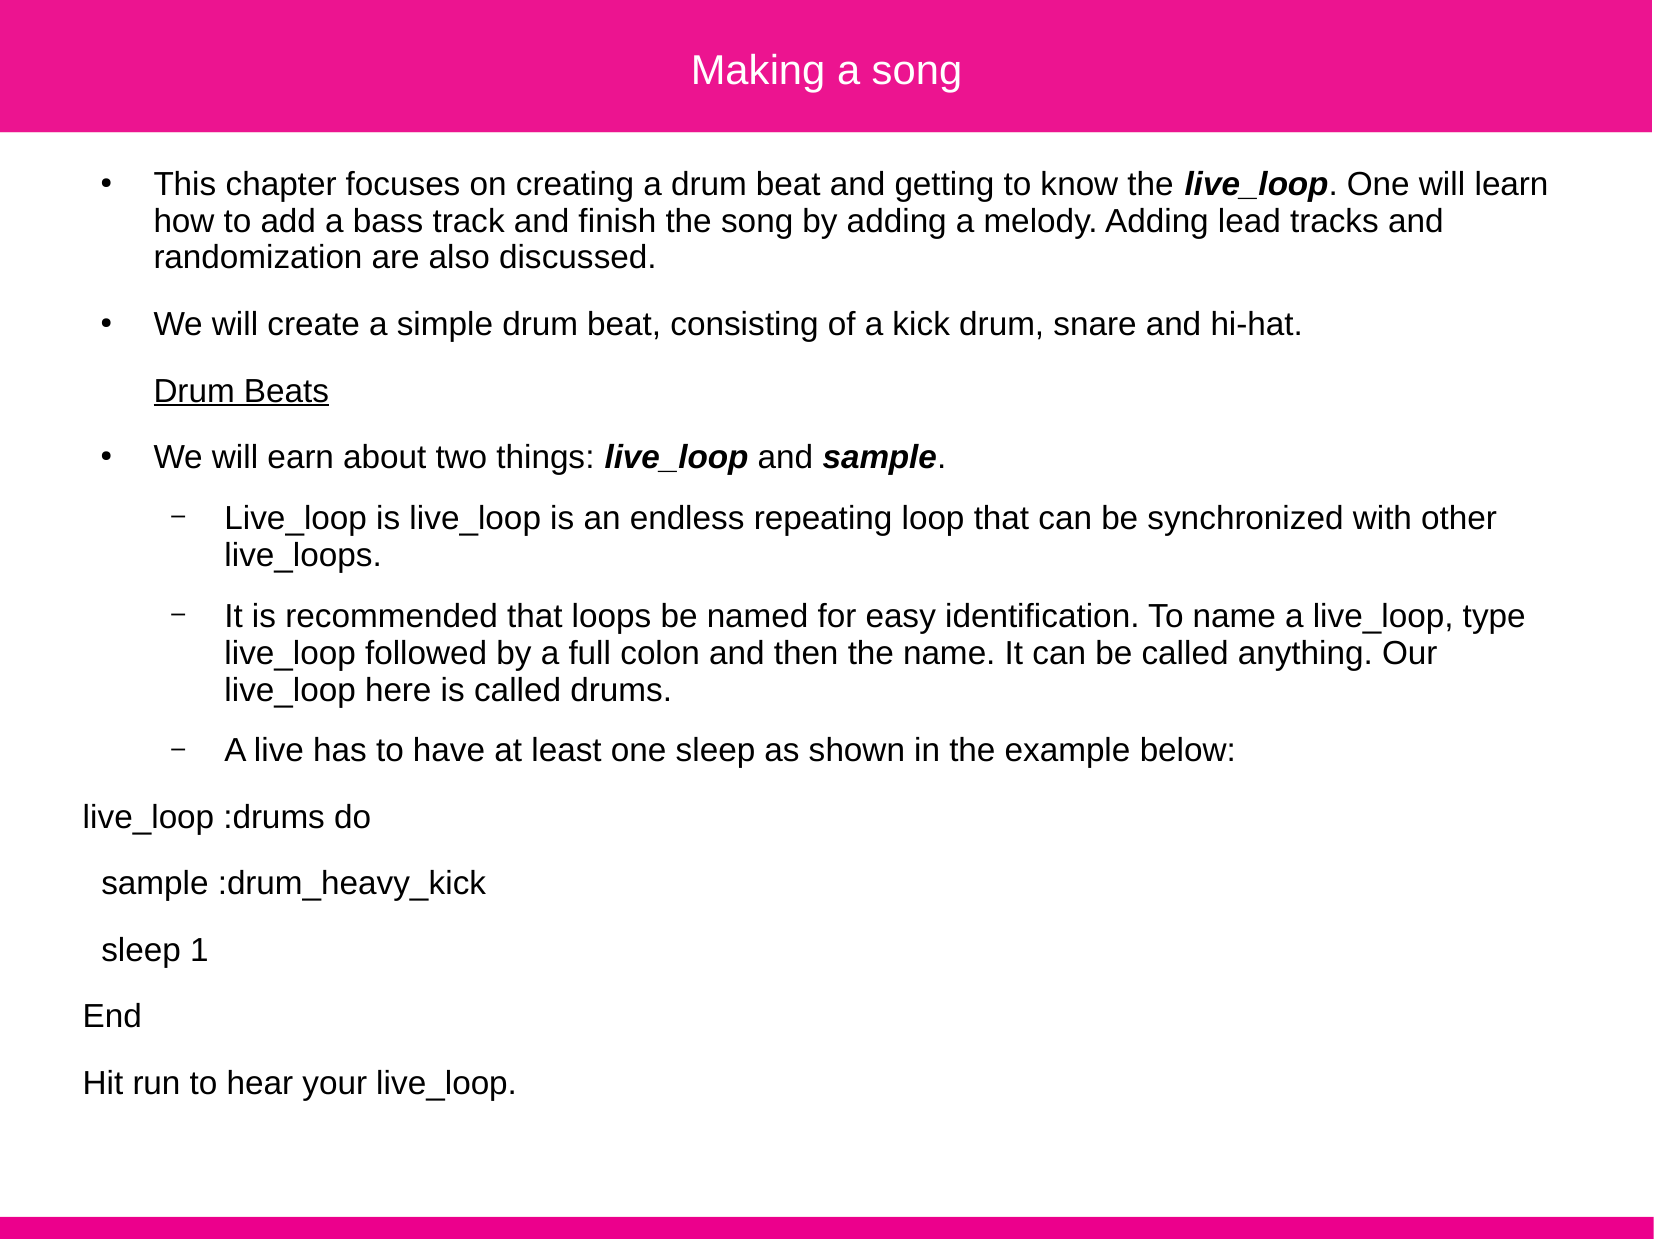

# Making a song
This chapter focuses on creating a drum beat and getting to know the live_loop. One will learn how to add a bass track and finish the song by adding a melody. Adding lead tracks and randomization are also discussed.
We will create a simple drum beat, consisting of a kick drum, snare and hi-hat.
Drum Beats
We will earn about two things: live_loop and sample.
Live_loop is live_loop is an endless repeating loop that can be synchronized with other live_loops.
It is recommended that loops be named for easy identification. To name a live_loop, type live_loop followed by a full colon and then the name. It can be called anything. Our live_loop here is called drums.
A live has to have at least one sleep as shown in the example below:
live_loop :drums do
 sample :drum_heavy_kick
 sleep 1
End
Hit run to hear your live_loop.